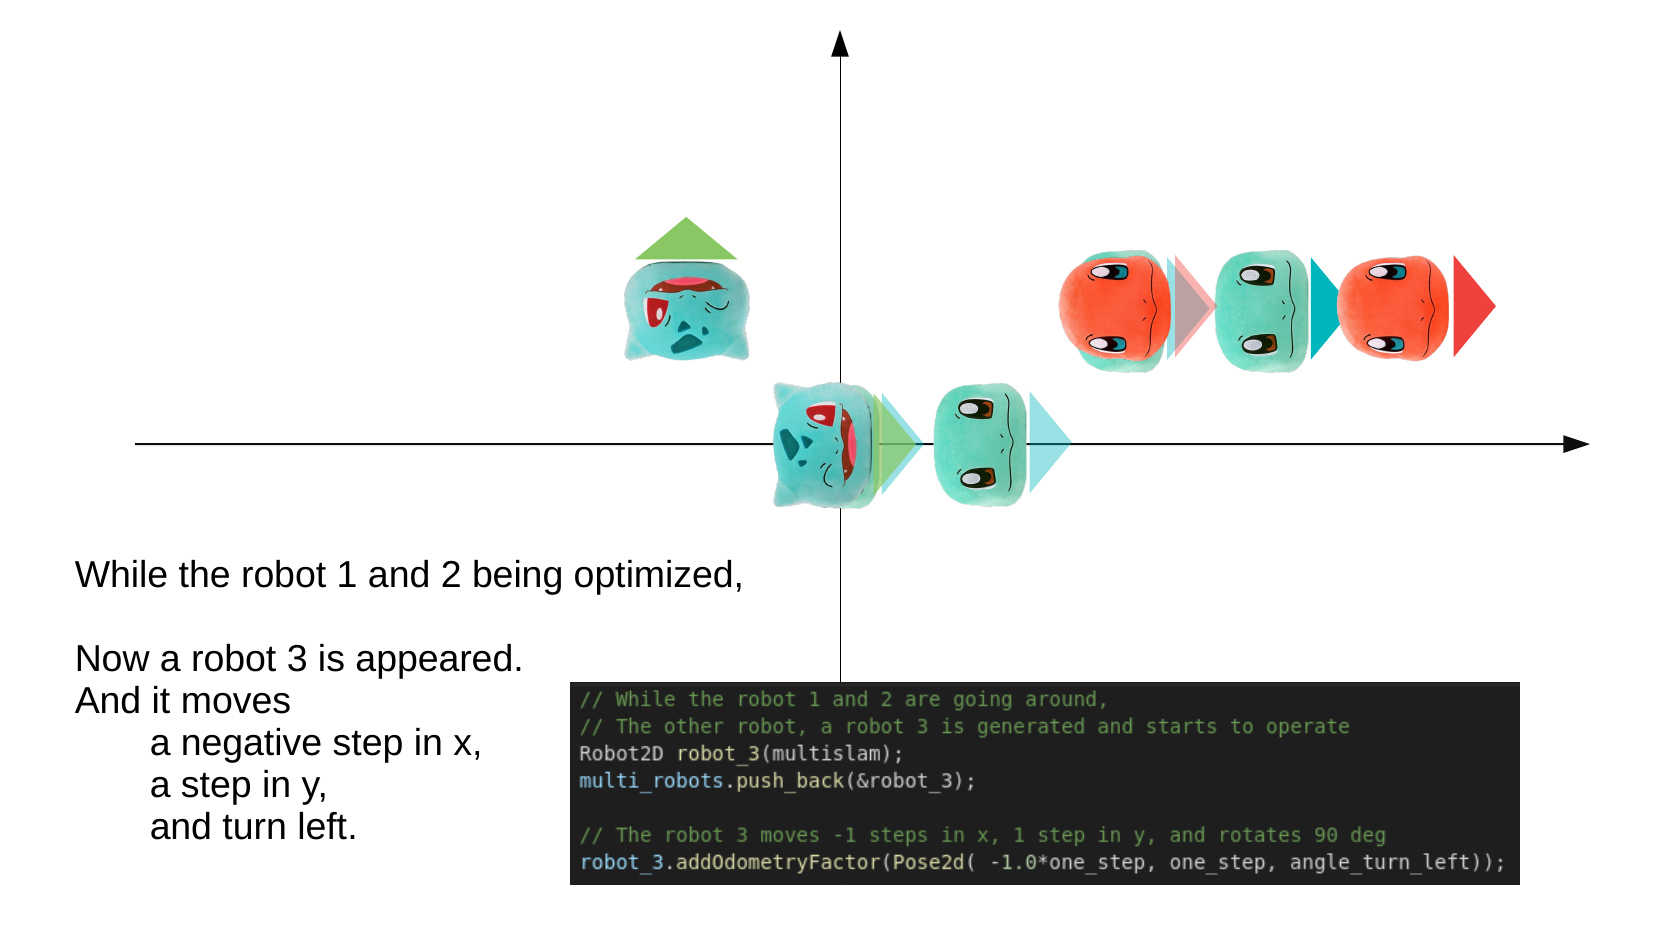

While the robot 1 and 2 being optimized,
Now a robot 3 is appeared.
And it moves
	a negative step in x,
	a step in y,
	and turn left.